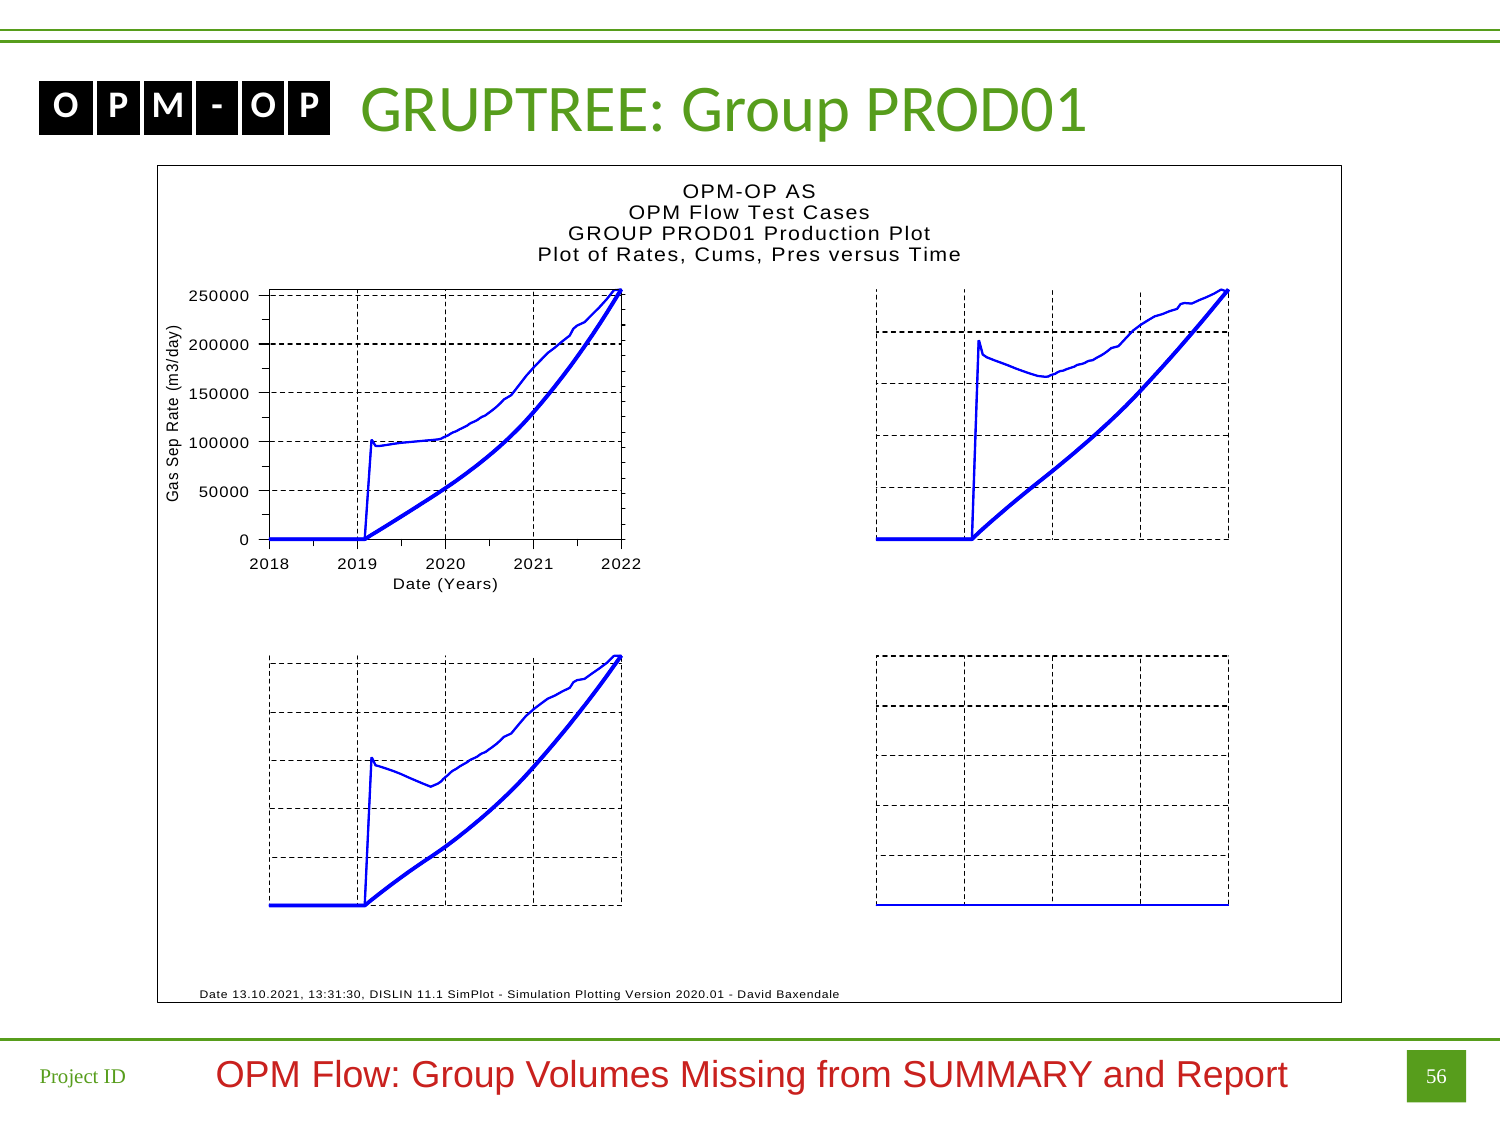

# GRUPTREE: Group PROD01
OPM Flow: Group Volumes Missing from SUMMARY and Report
Project ID
56